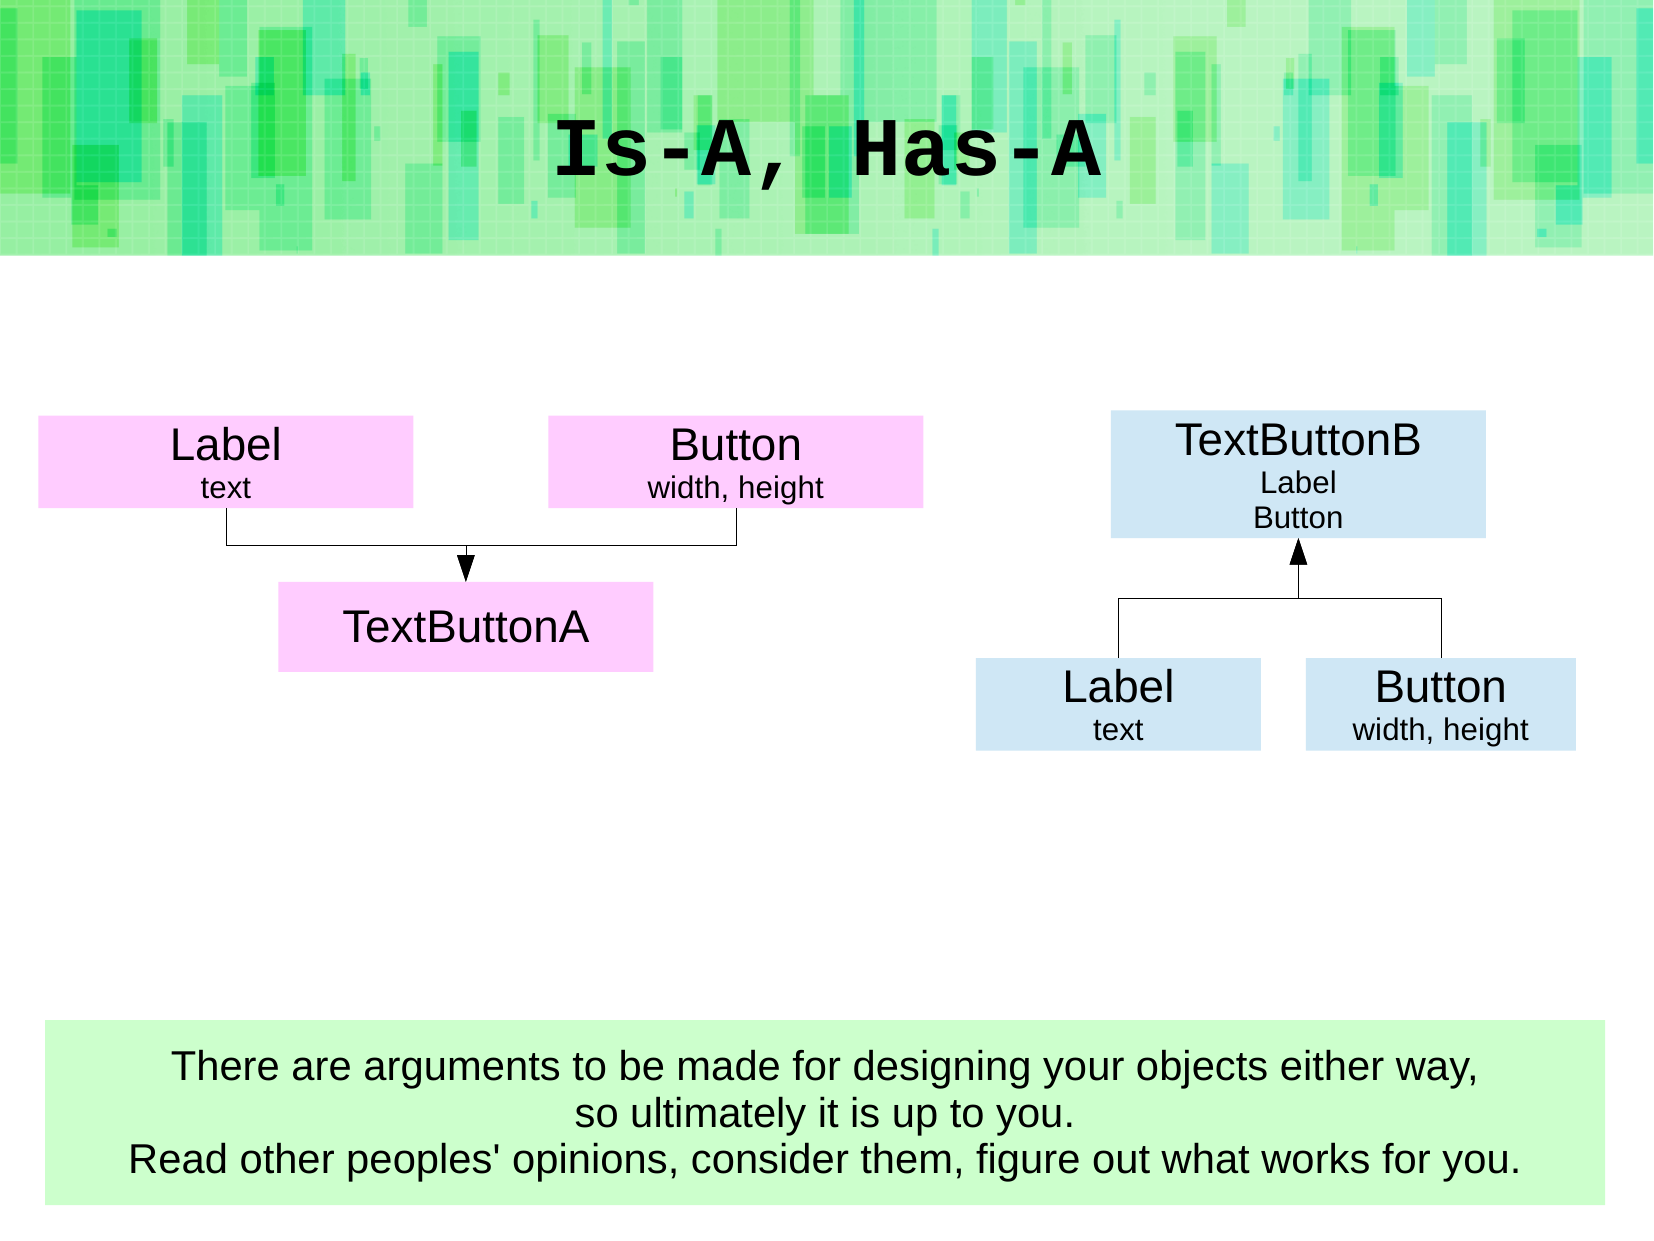

# Is-A, Has-A
TextButtonB
Label
Button
Label
text
Button
width, height
TextButtonA
Label
text
Button
width, height
There are arguments to be made for designing your objects either way,
so ultimately it is up to you.
Read other peoples' opinions, consider them, figure out what works for you.